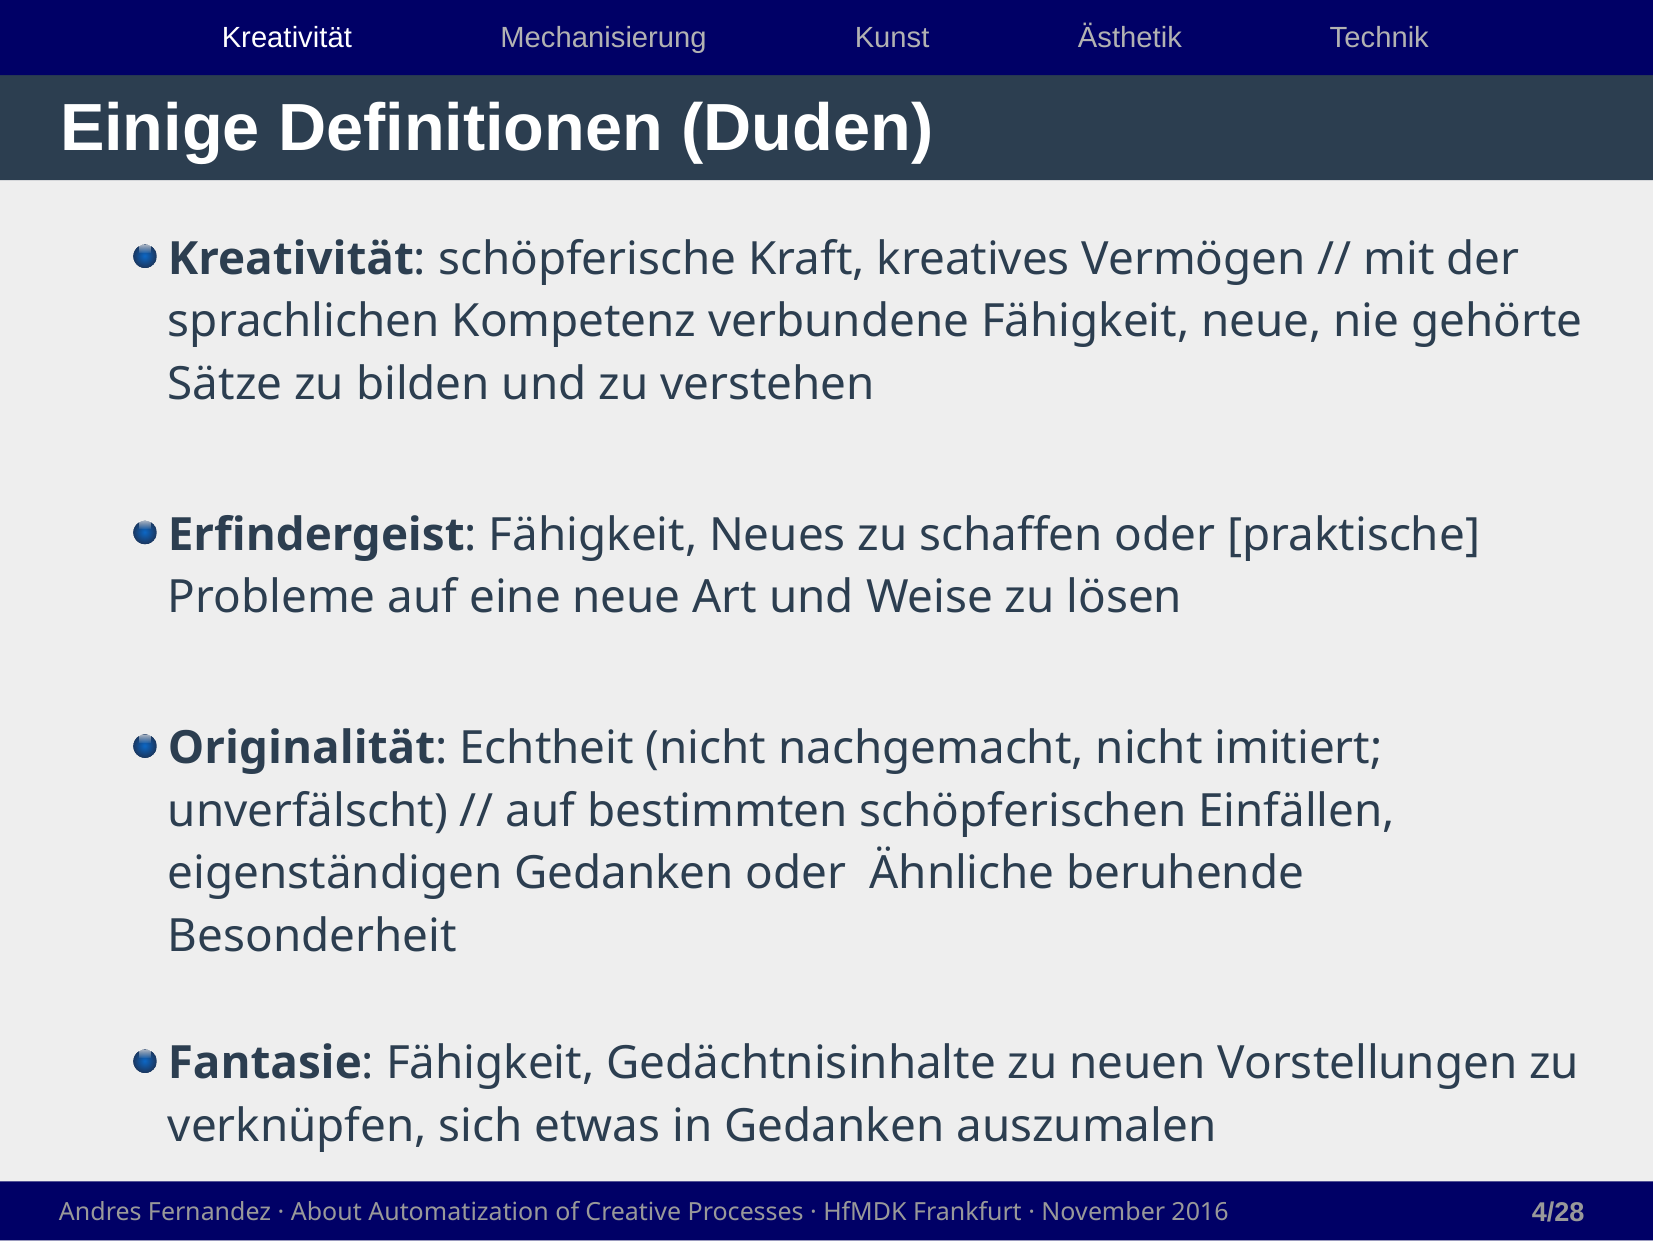

Kreativität Mechanisierung Kunst Ästhetik Technik
# Einige Definitionen (Duden)
Kreativität: schöpferische Kraft, kreatives Vermögen // mit der sprachlichen Kompetenz verbundene Fähigkeit, neue, nie gehörte Sätze zu bilden und zu verstehen
Erfindergeist: Fähigkeit, Neues zu schaffen oder [praktische] Probleme auf eine neue Art und Weise zu lösen
Originalität: Echtheit (nicht nachgemacht, nicht imitiert; unverfälscht) // auf bestimmten schöpferischen Einfällen, eigenständigen Gedanken oder Ähnliche beruhende Besonderheit
Fantasie: Fähigkeit, Gedächtnisinhalte zu neuen Vorstellungen zu verknüpfen, sich etwas in Gedanken auszumalen